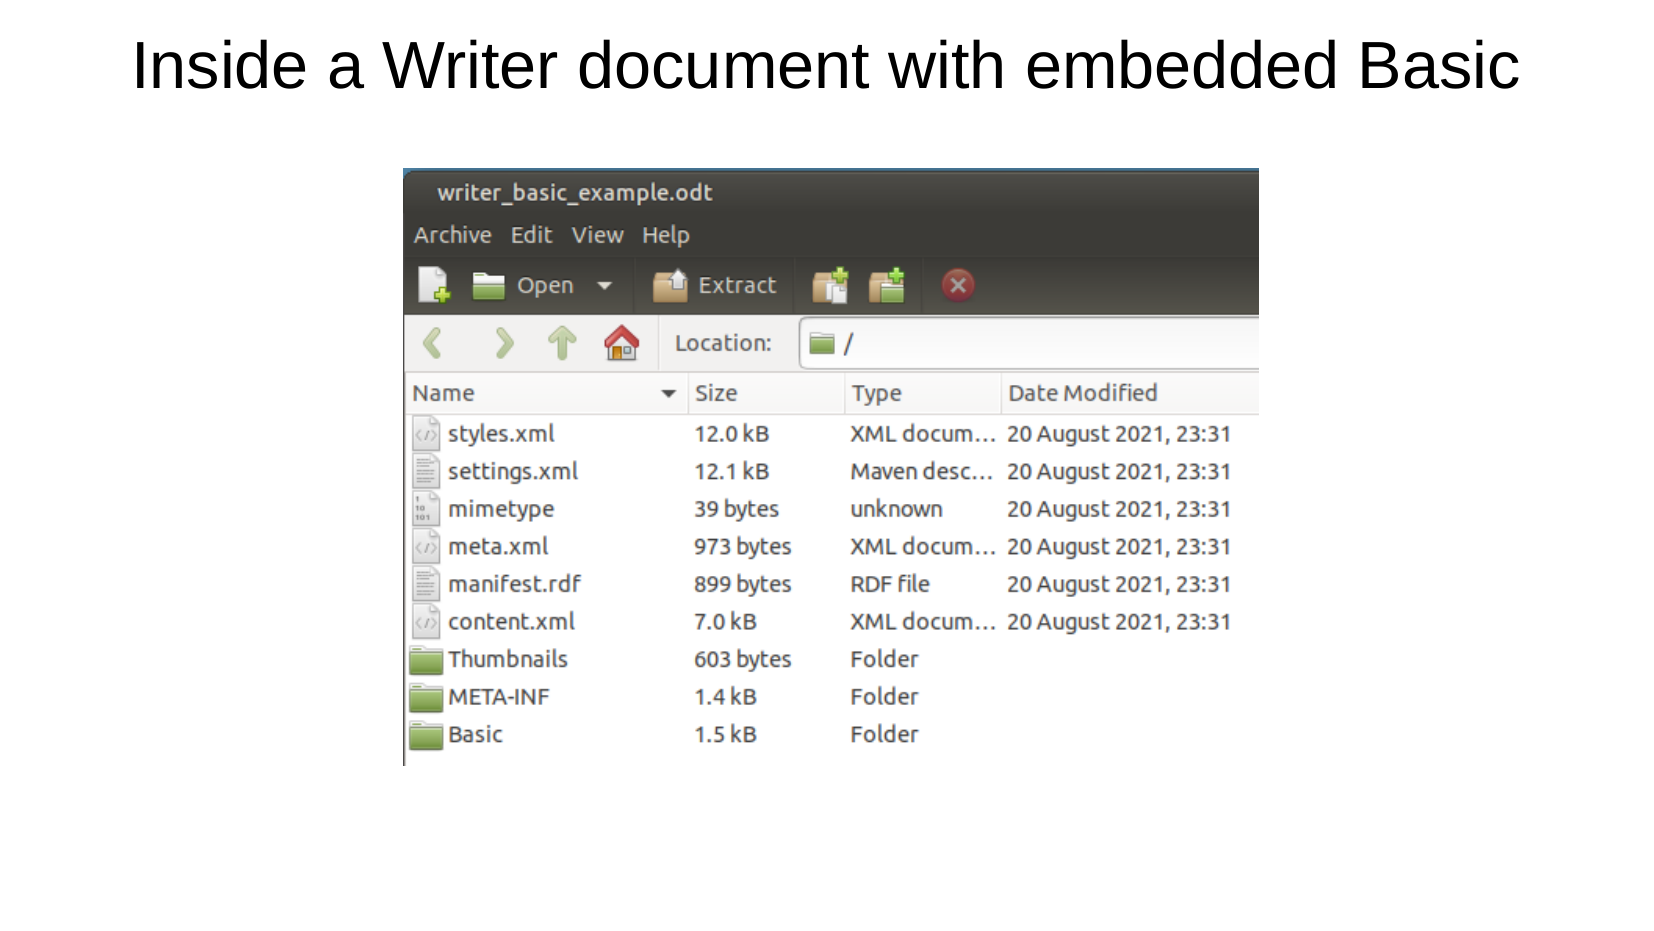

# Inside a Writer document with embedded Basic